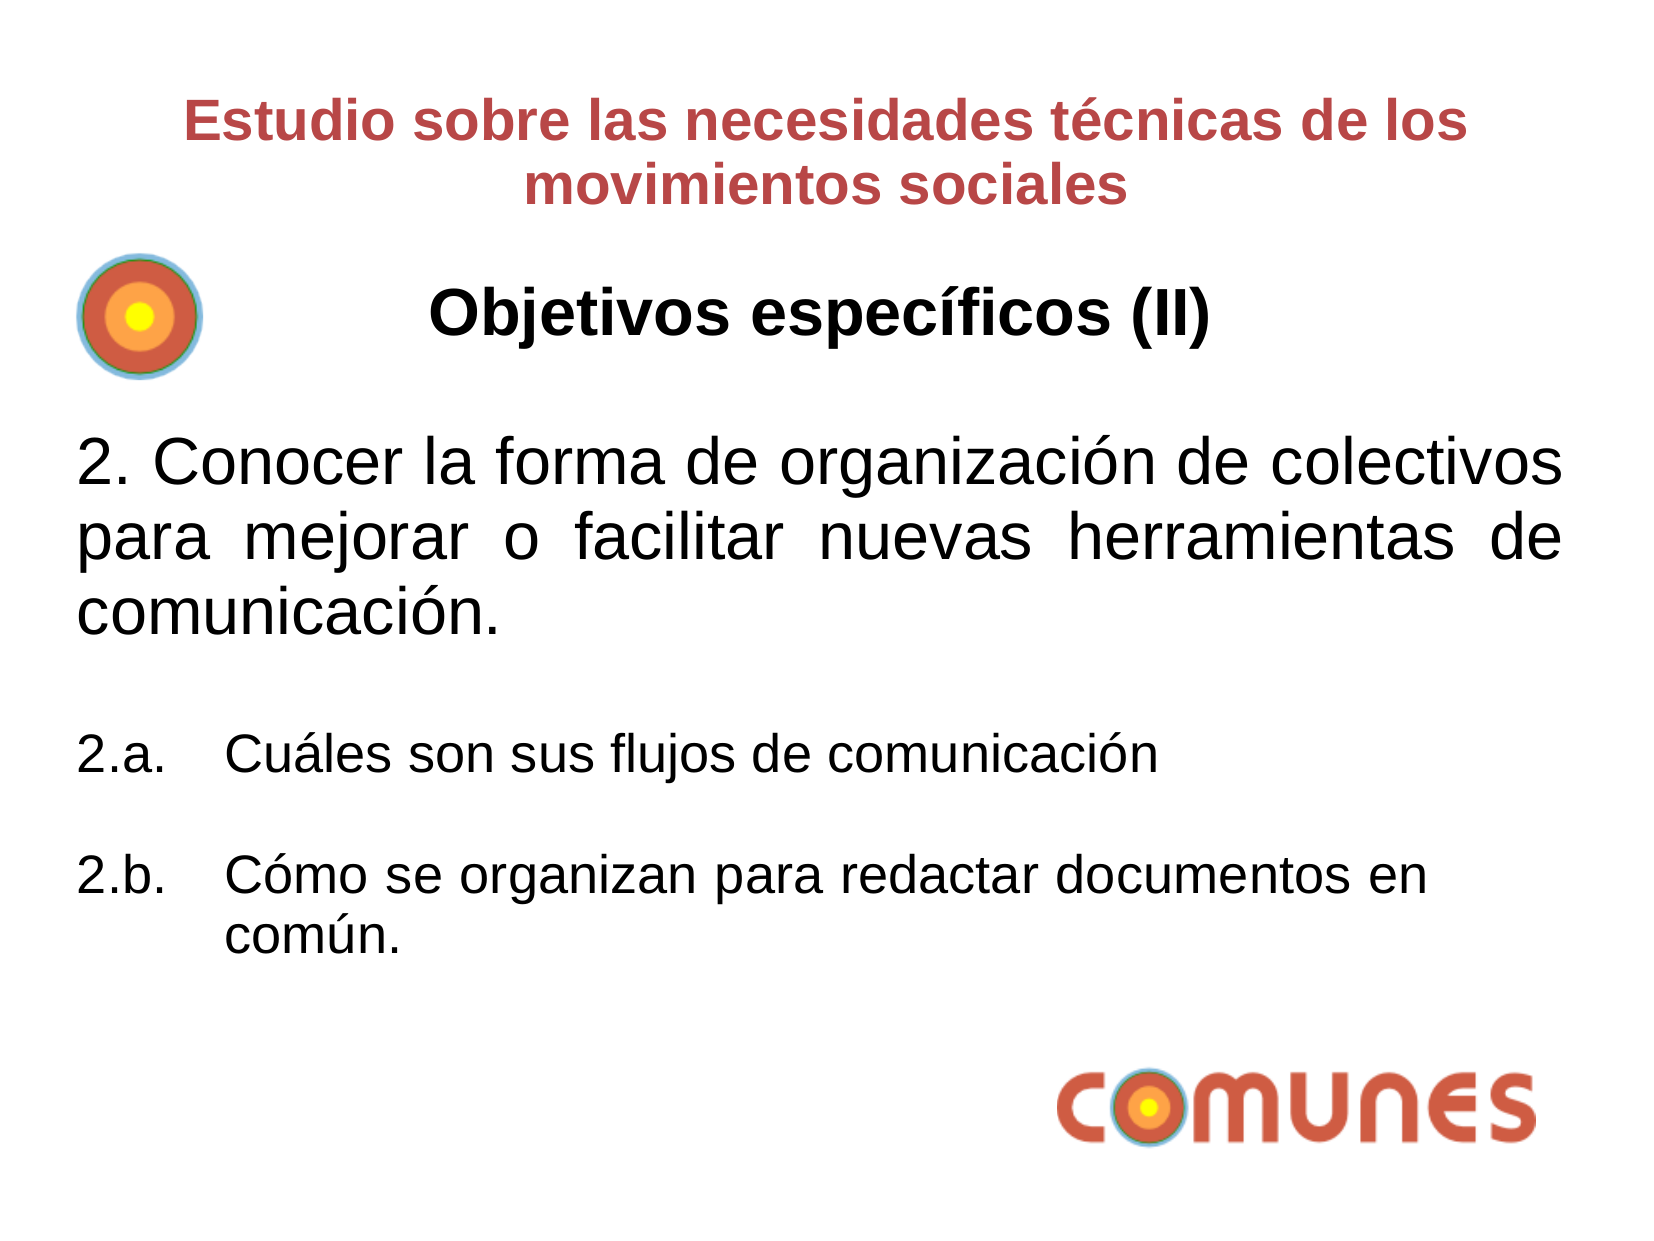

Estudio sobre las necesidades técnicas de los movimientos sociales
# Objetivos específicos (II)
2. Conocer la forma de organización de colectivos para mejorar o facilitar nuevas herramientas de comunicación.
2.a. 	Cuáles son sus flujos de comunicación
2.b.	Cómo se organizan para redactar documentos en 				común.